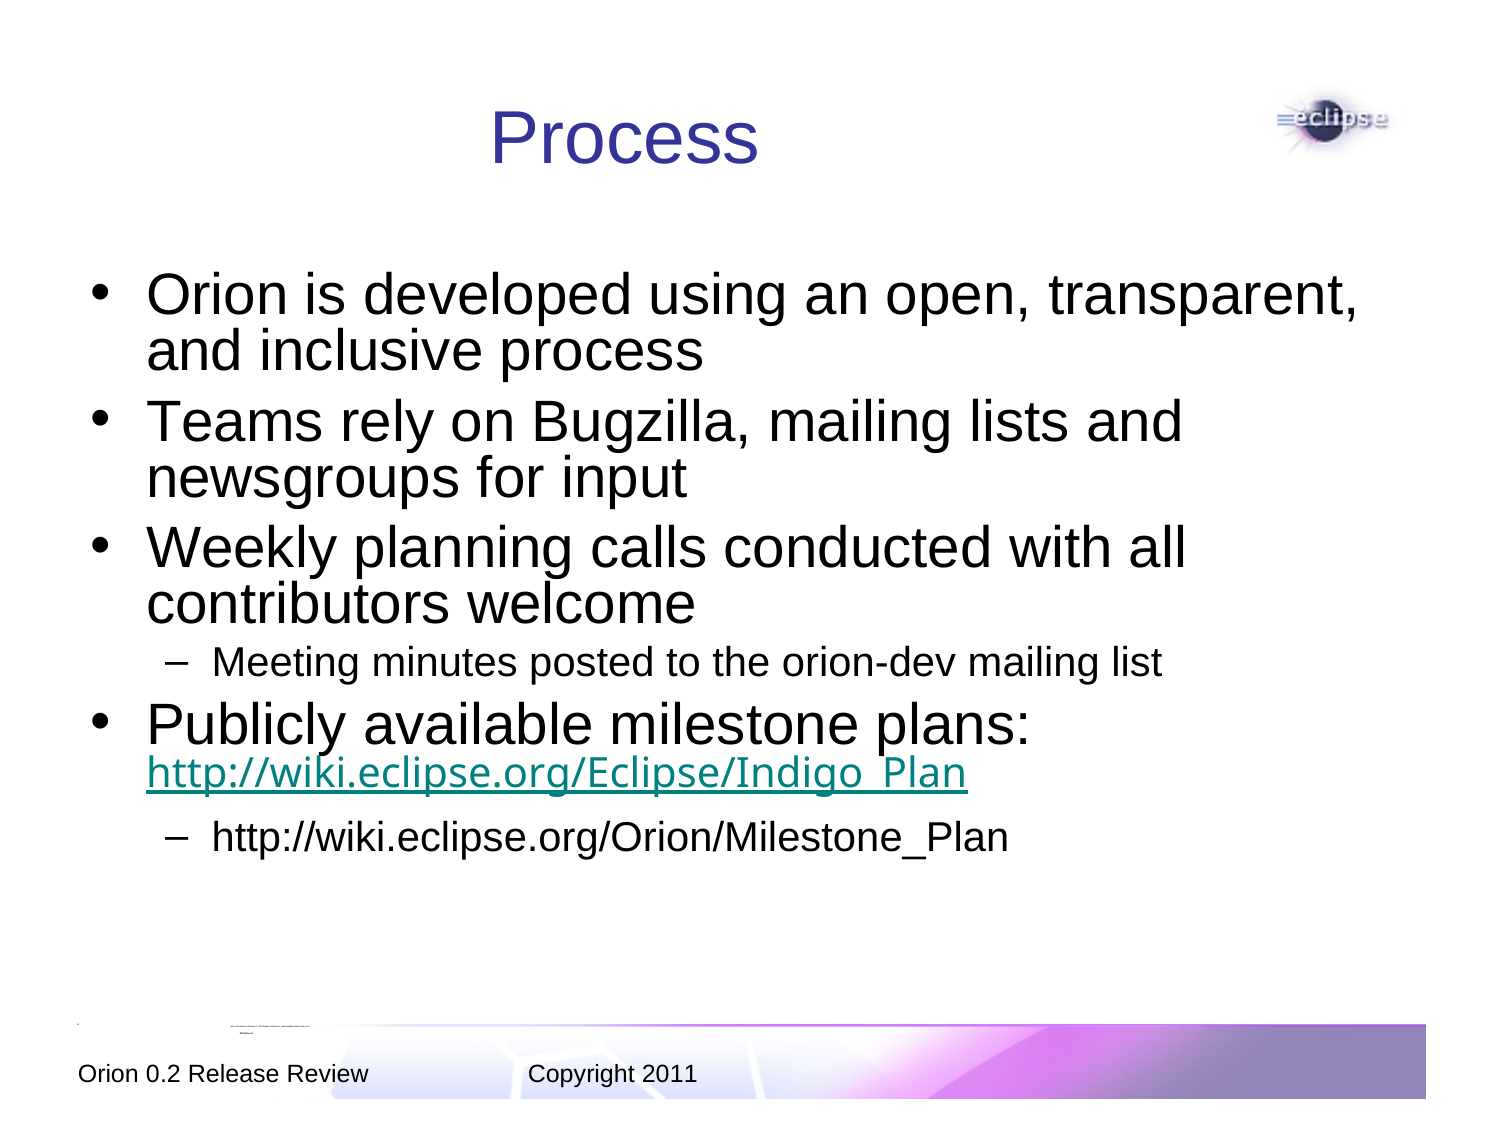

# Process
Orion is developed using an open, transparent, and inclusive process
Teams rely on Bugzilla, mailing lists and newsgroups for input
Weekly planning calls conducted with all contributors welcome
Meeting minutes posted to the orion-dev mailing list
Publicly available milestone plans: http://wiki.eclipse.org/Eclipse/Indigo_Plan
http://wiki.eclipse.org/Orion/Milestone_Plan
15
Copyright 2011